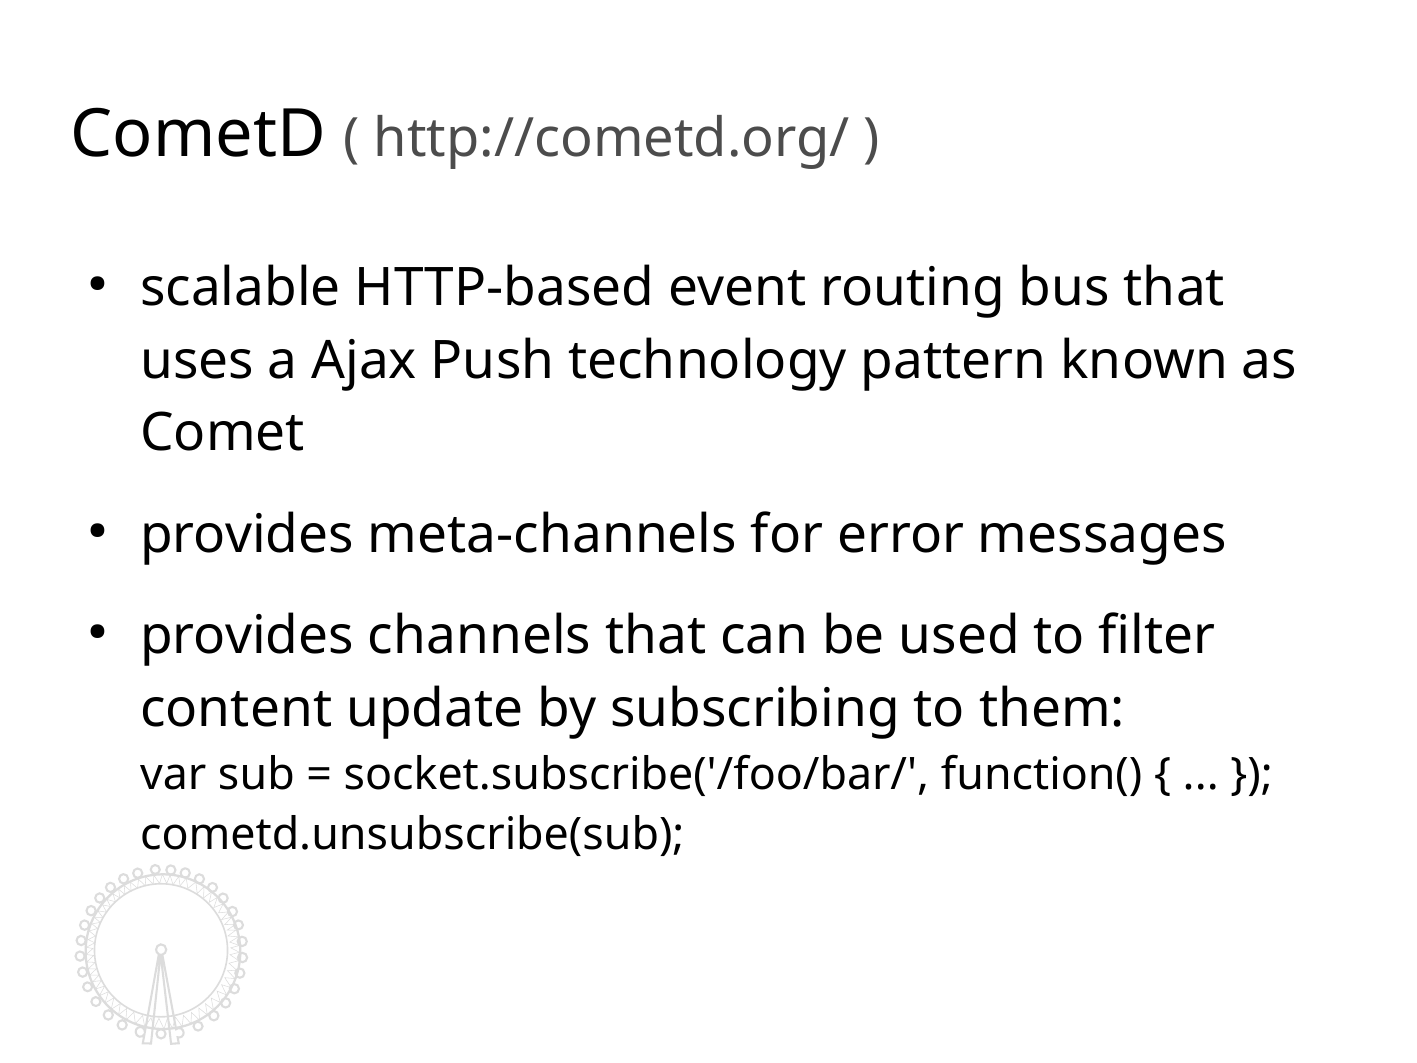

# CometD ( http://cometd.org/ )
scalable HTTP-based event routing bus that uses a Ajax Push technology pattern known as Comet
provides meta-channels for error messages
provides channels that can be used to filter content update by subscribing to them:
var sub = socket.subscribe('/foo/bar/', function() { ... });
cometd.unsubscribe(sub);